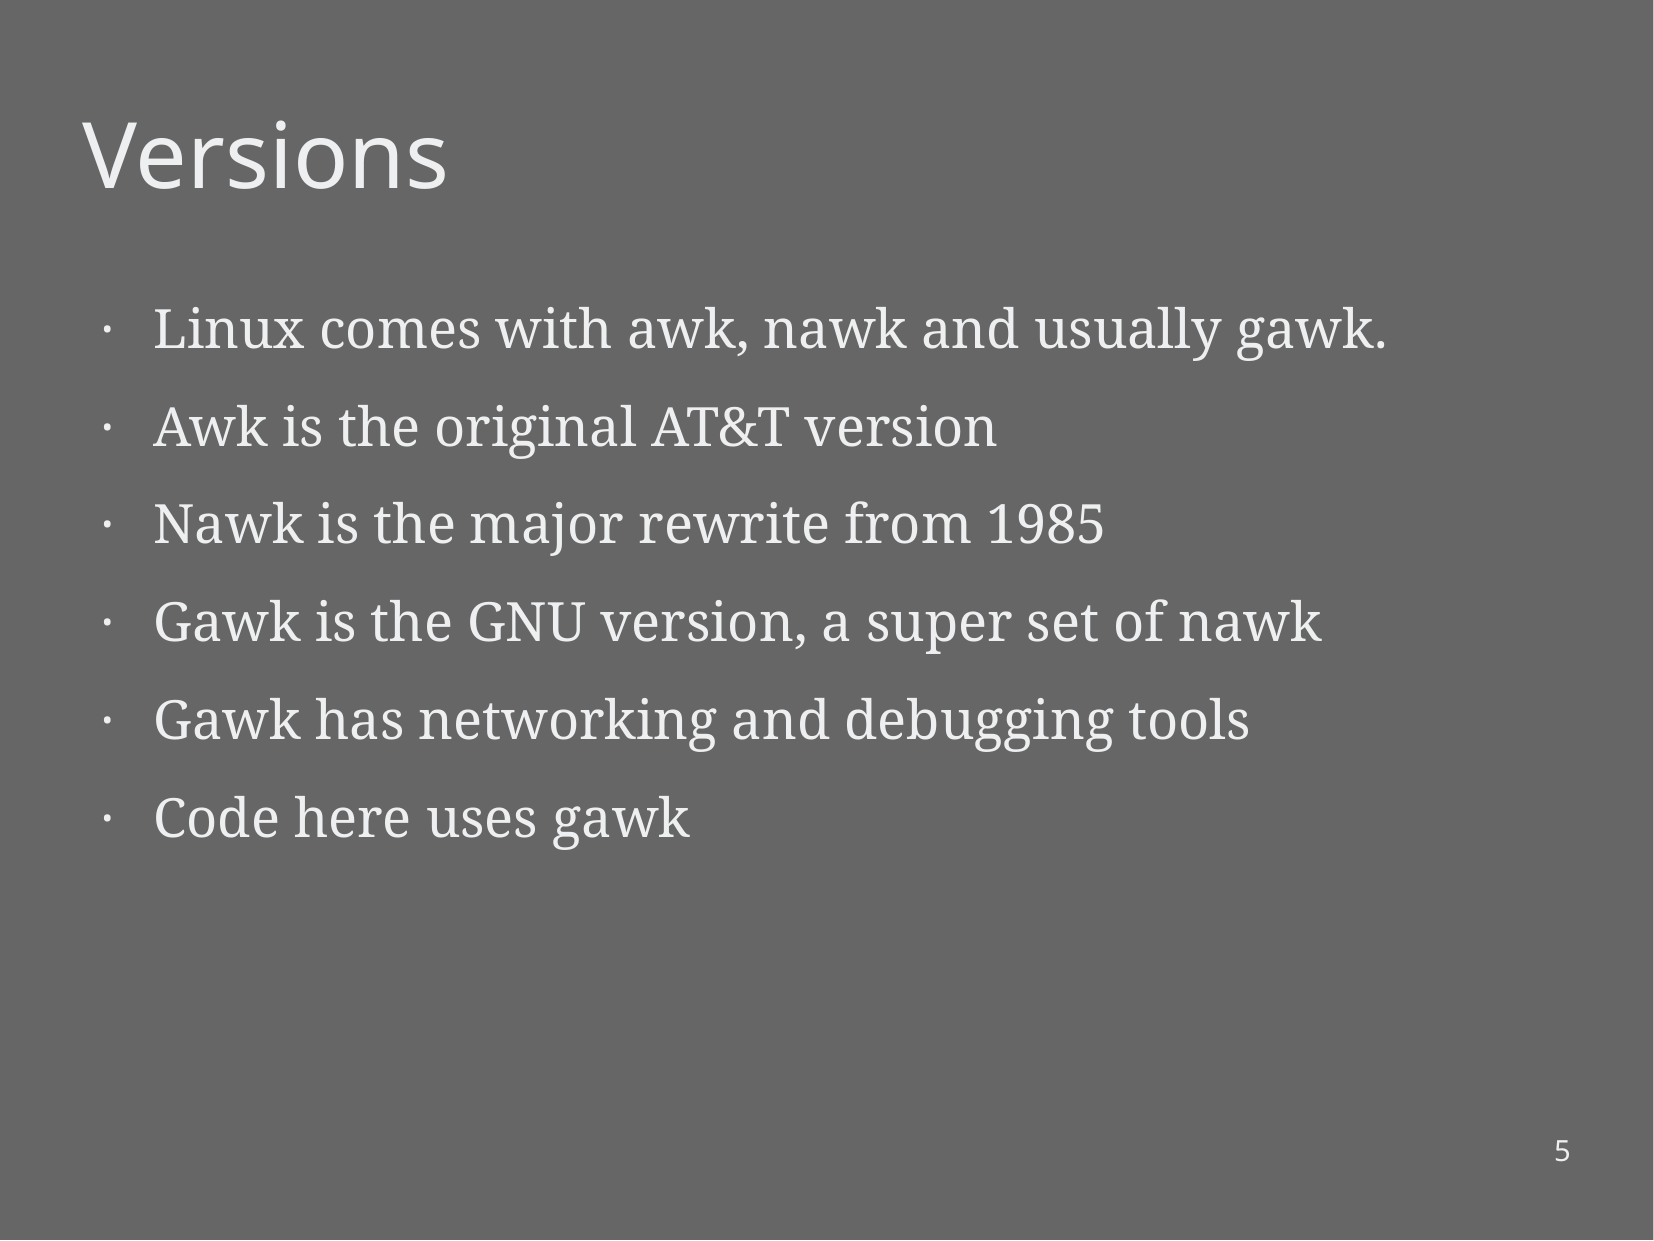

# Versions
Linux comes with awk, nawk and usually gawk.
Awk is the original AT&T version
Nawk is the major rewrite from 1985
Gawk is the GNU version, a super set of nawk
Gawk has networking and debugging tools
Code here uses gawk
5